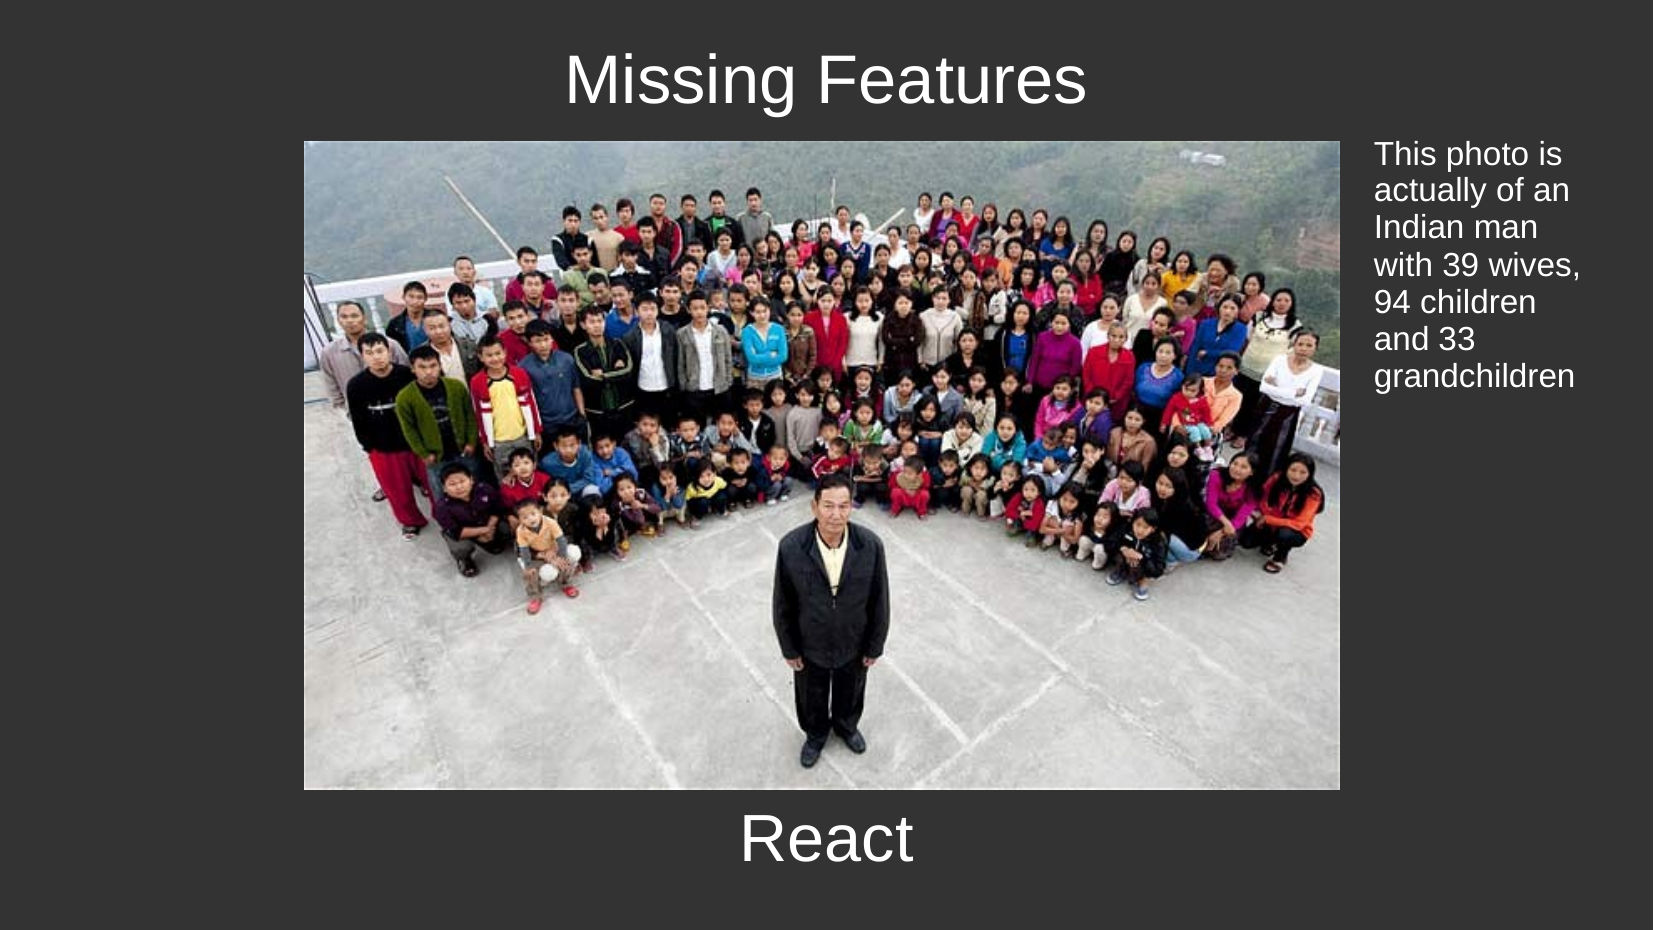

# Missing Features
This photo is actually of an Indian man with 39 wives, 94 children and 33 grandchildren
React